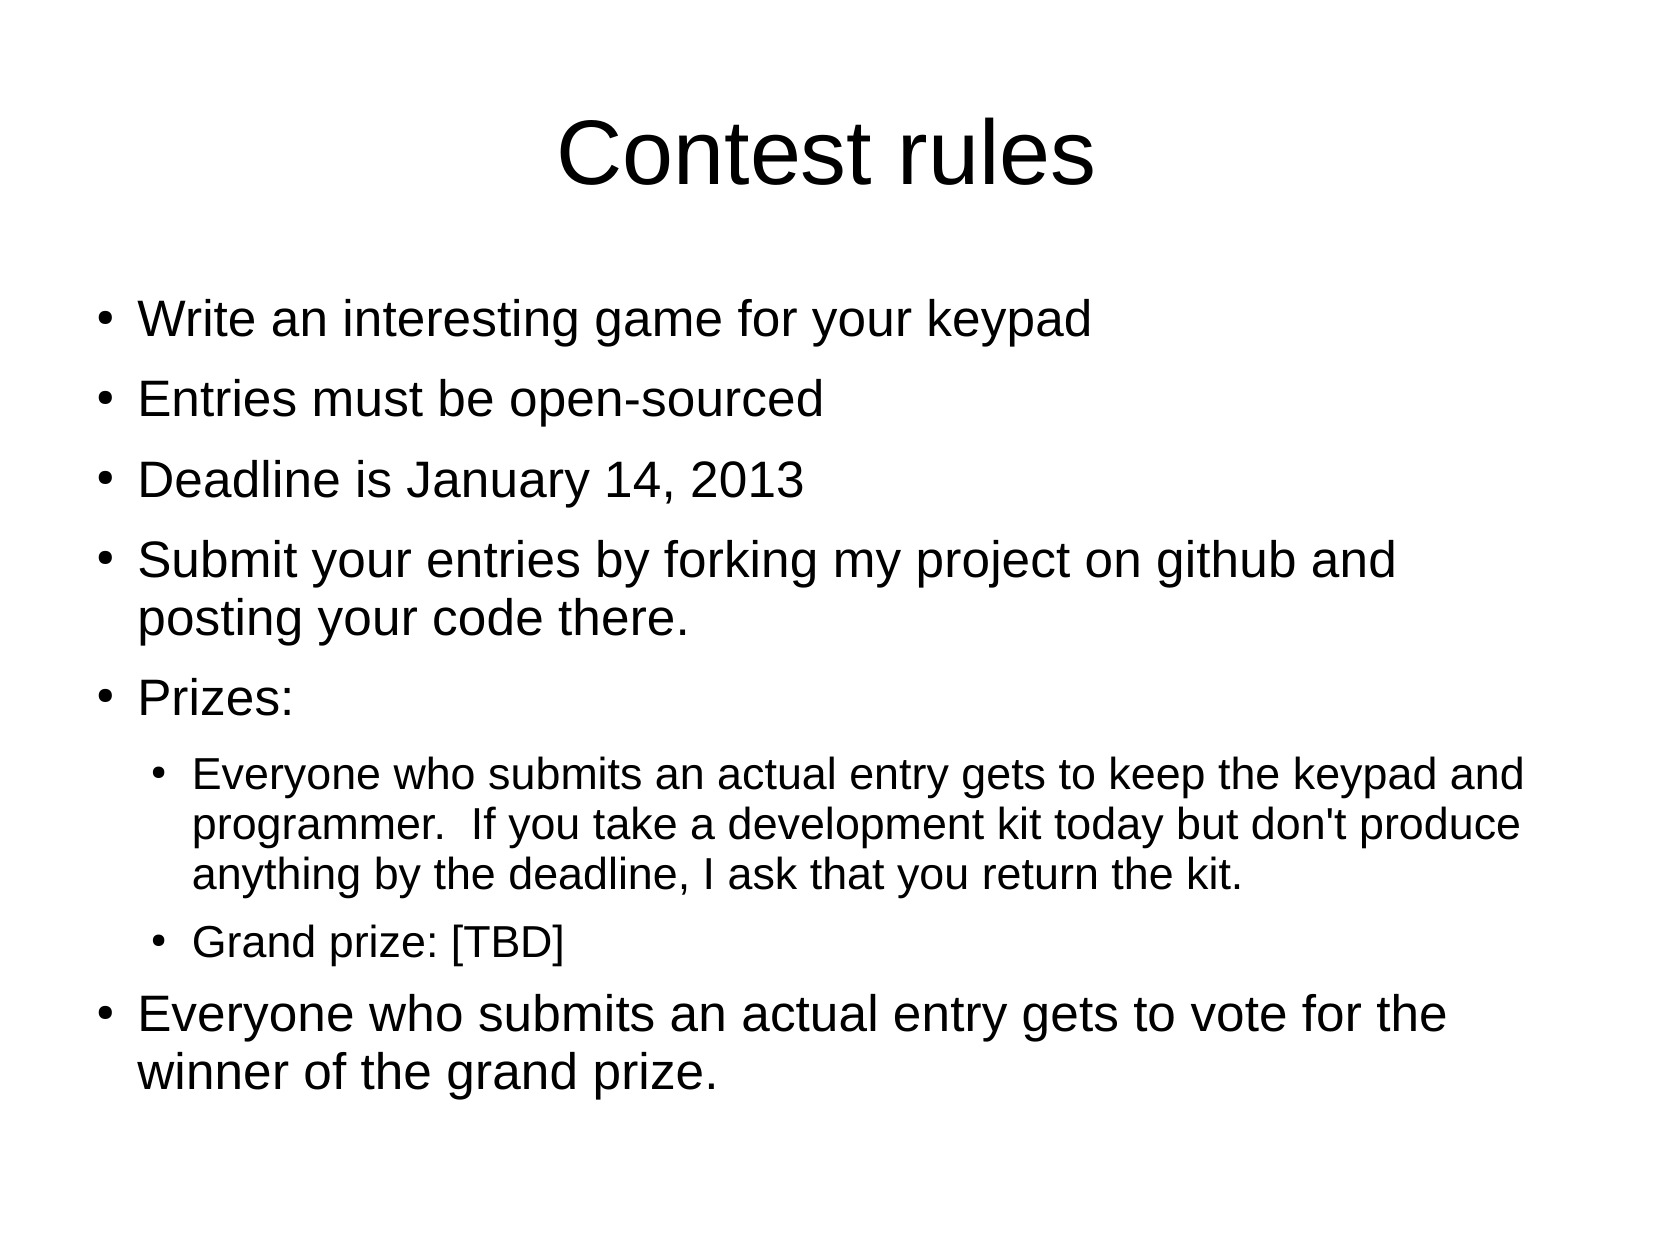

# Contest rules
Write an interesting game for your keypad
Entries must be open-sourced
Deadline is January 14, 2013
Submit your entries by forking my project on github and posting your code there.
Prizes:
Everyone who submits an actual entry gets to keep the keypad and programmer. If you take a development kit today but don't produce anything by the deadline, I ask that you return the kit.
Grand prize: [TBD]
Everyone who submits an actual entry gets to vote for the winner of the grand prize.